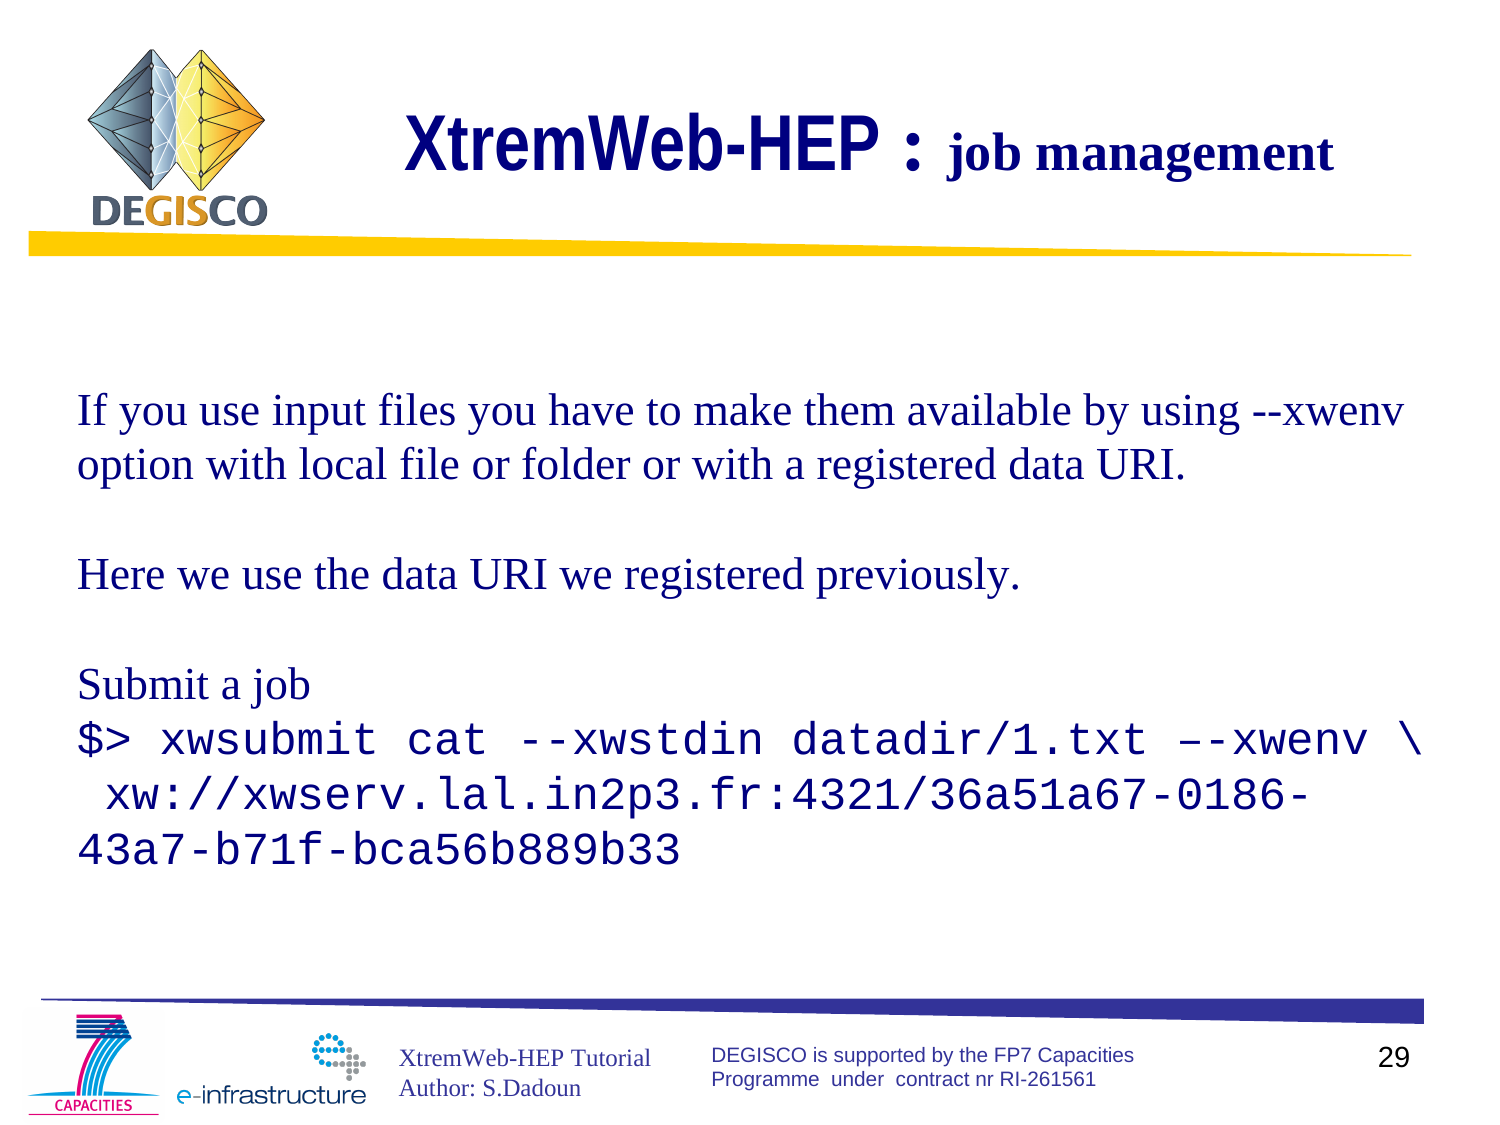

XtremWeb-HEP : job management
# If you use input files you have to make them available by using --xwenv option with local file or folder or with a registered data URI. Here we use the data URI we registered previously. Submit a job $> xwsubmit cat --xwstdin datadir/1.txt –-xwenv \ xw://xwserv.lal.in2p3.fr:4321/36a51a67-0186-43a7-b71f-bca56b889b33